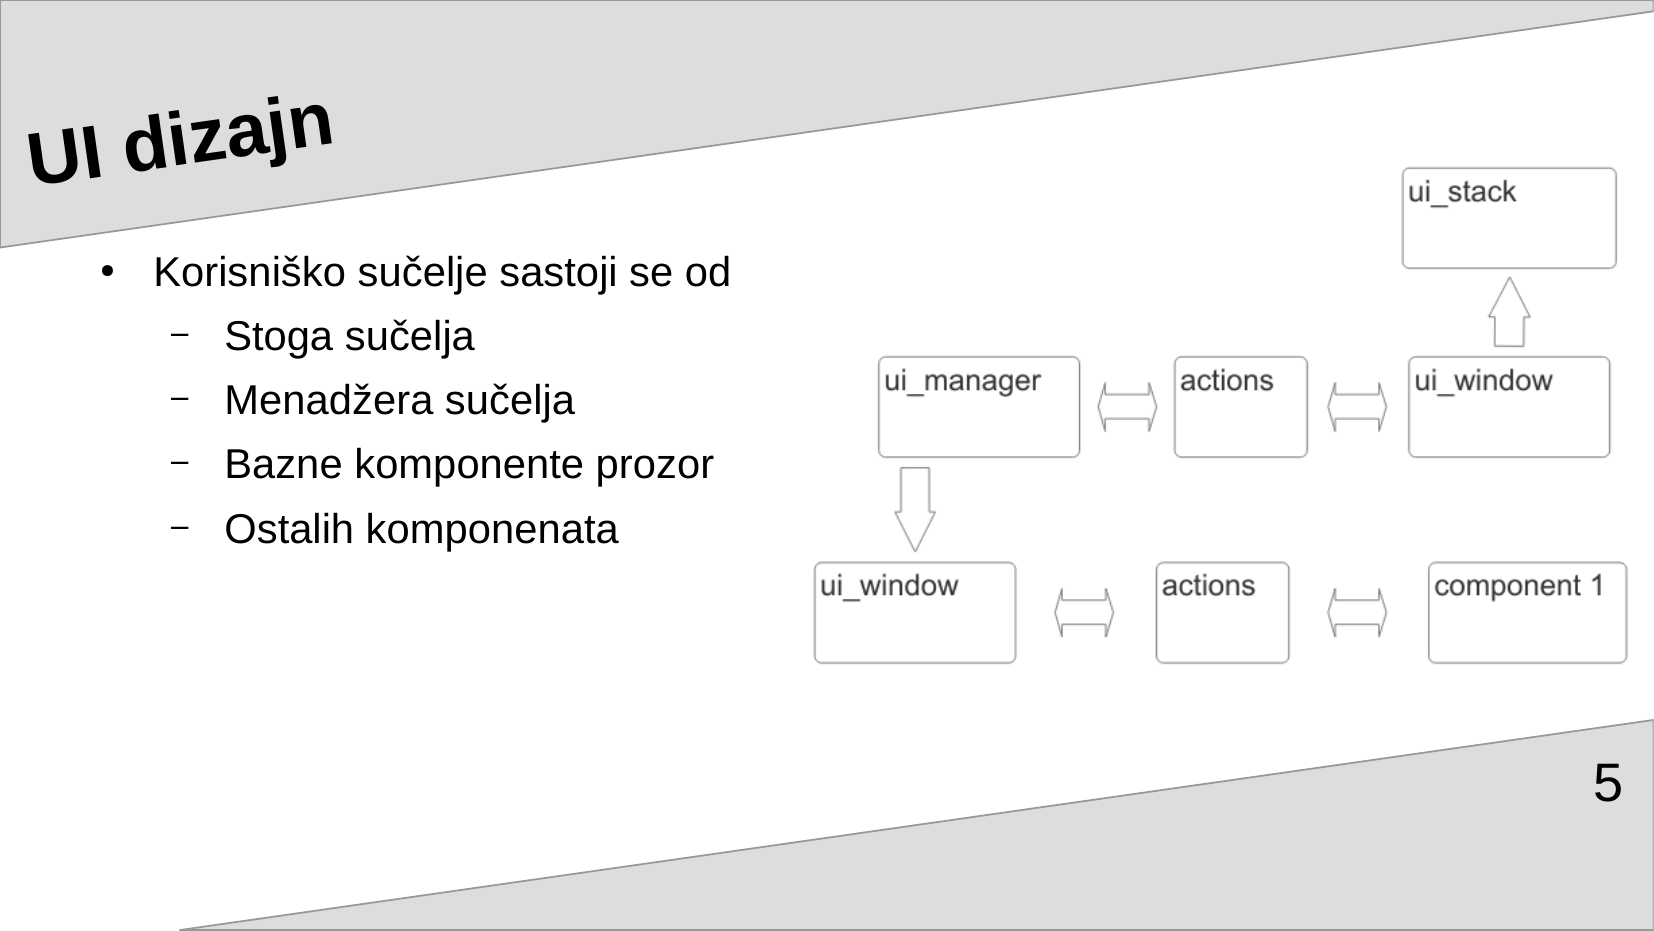

# UI dizajn
Korisniško sučelje sastoji se od
Stoga sučelja
Menadžera sučelja
Bazne komponente prozor
Ostalih komponenata
5